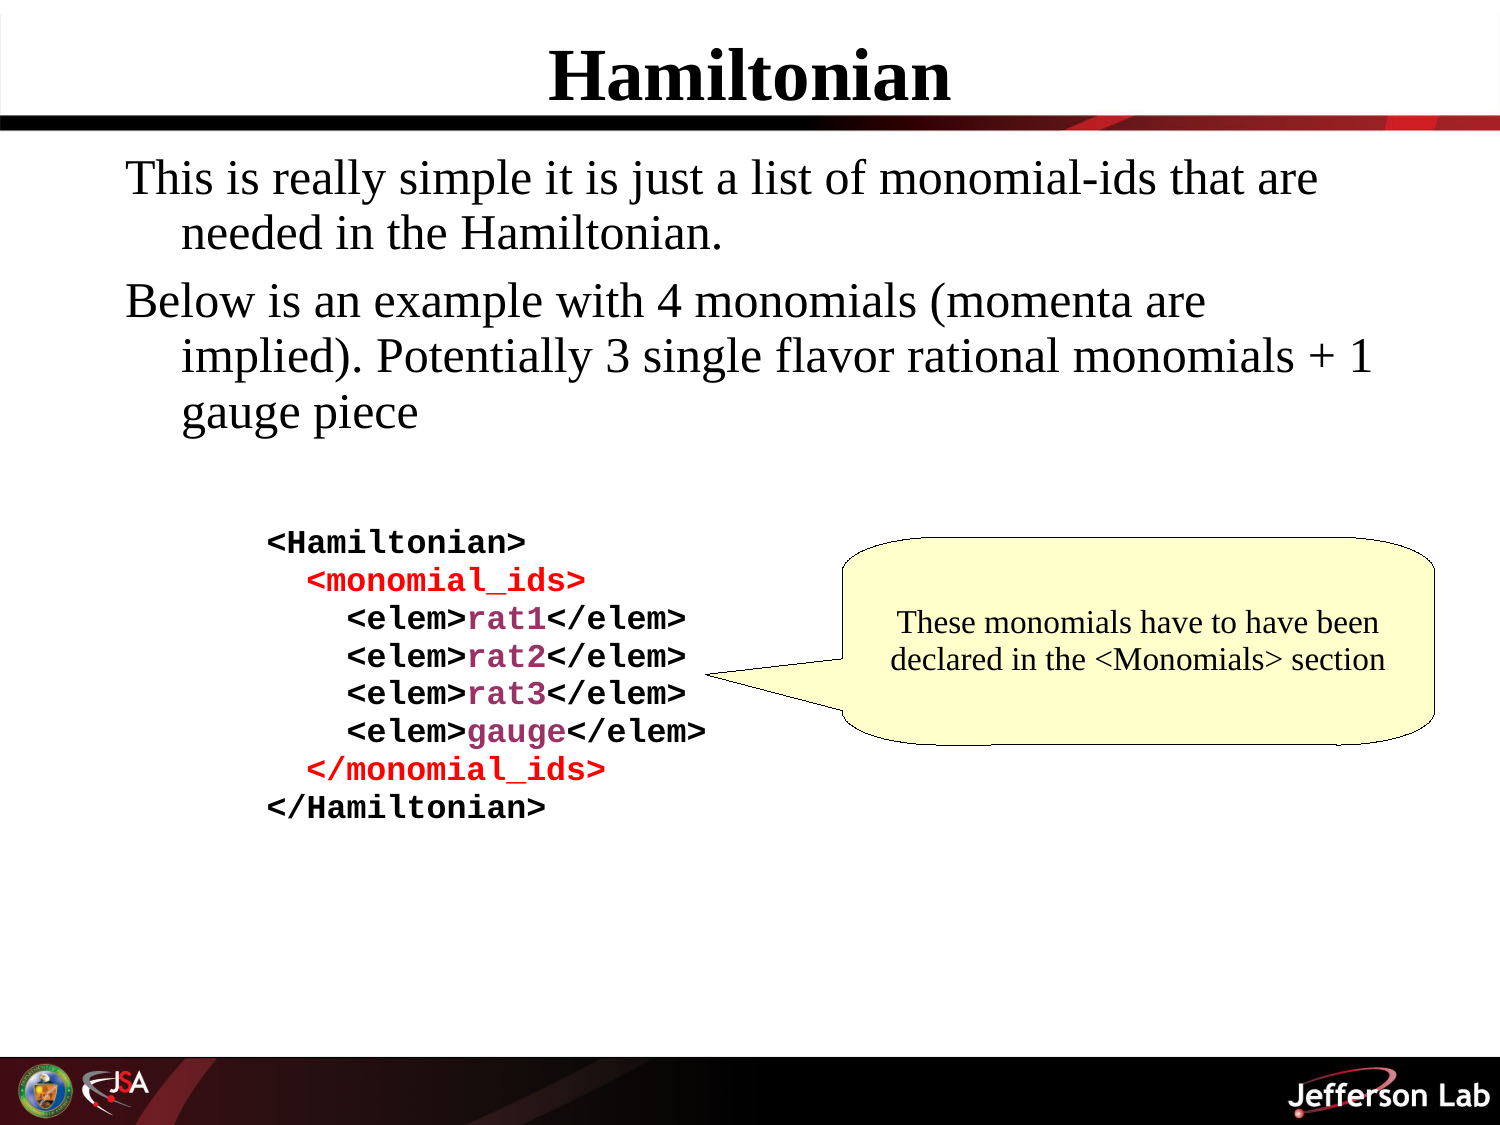

# Hamiltonian
This is really simple it is just a list of monomial-ids that are needed in the Hamiltonian.
Below is an example with 4 monomials (momenta are implied). Potentially 3 single flavor rational monomials + 1 gauge piece
<Hamiltonian>
 <monomial_ids>
 <elem>rat1</elem>
 <elem>rat2</elem>
 <elem>rat3</elem>
 <elem>gauge</elem>
 </monomial_ids>
</Hamiltonian>
These monomials have to have been declared in the <Monomials> section